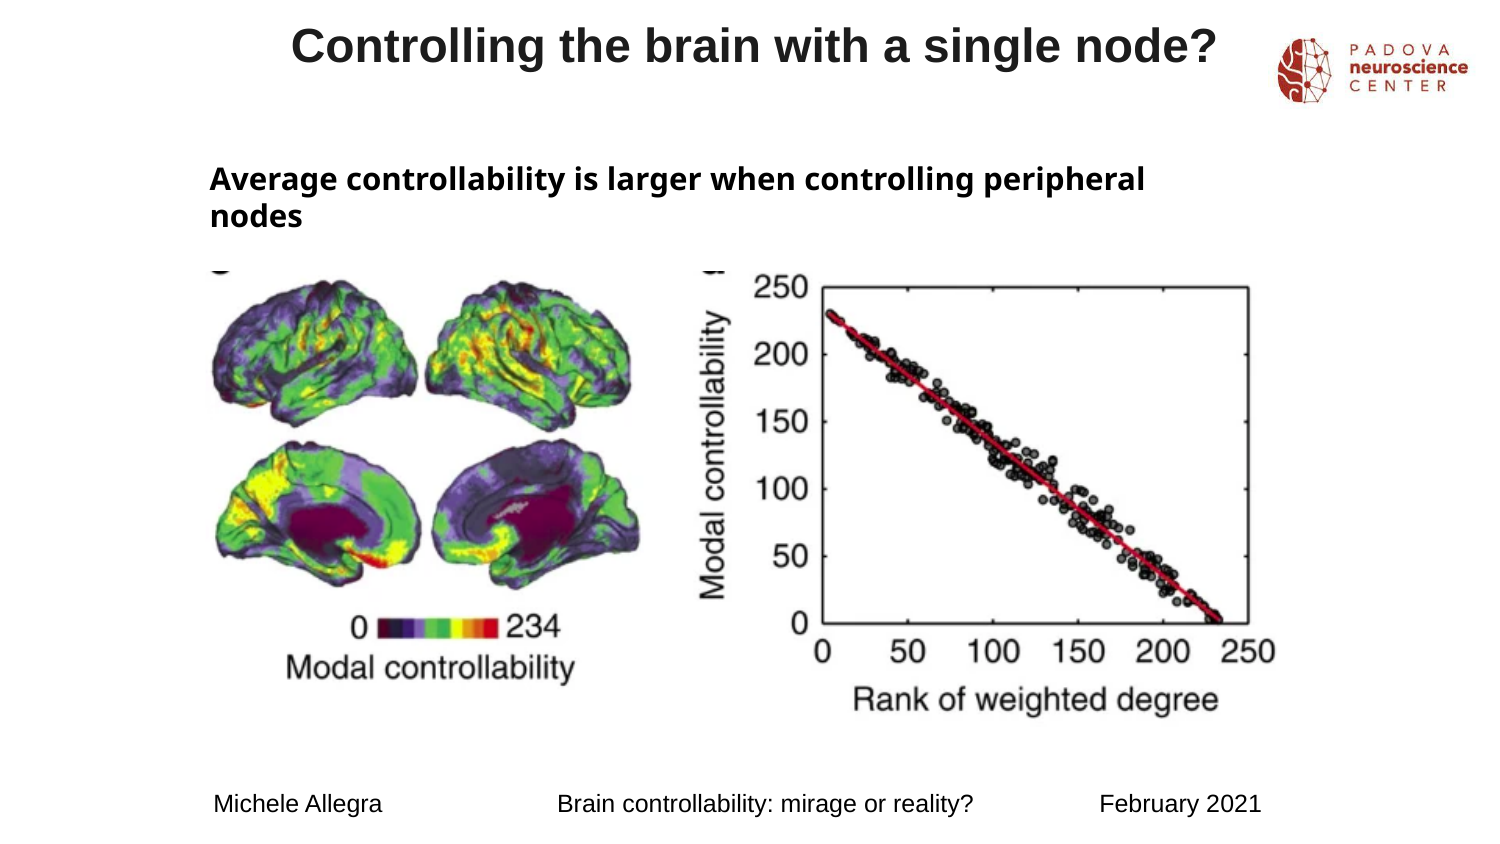

Controlling the brain with a single node?
Average controllability is larger when controlling peripheral nodes
Michele Allegra Brain controllability: mirage or reality? February 2021